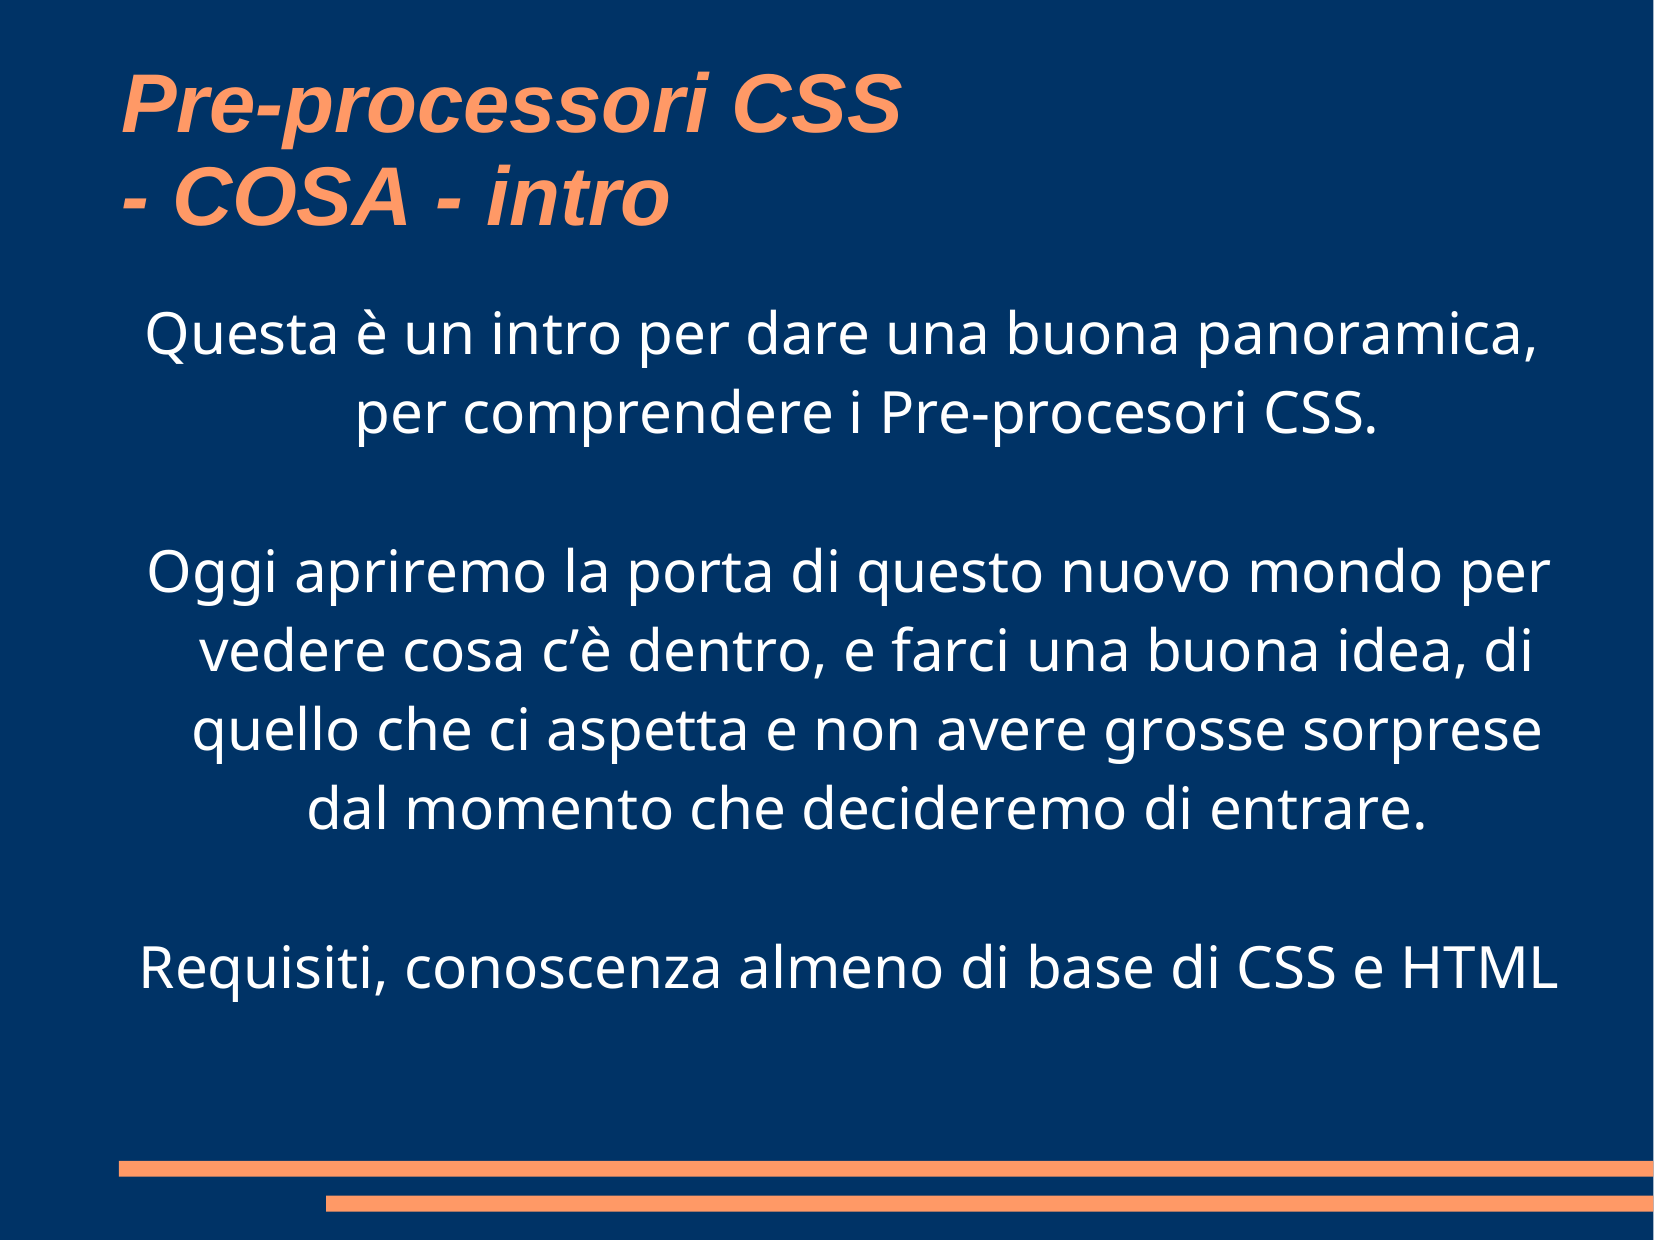

# Pre-processori CSS - COSA - intro
Questa è un intro per dare una buona panoramica, per comprendere i Pre-procesori CSS.
Oggi apriremo la porta di questo nuovo mondo per vedere cosa c’è dentro, e farci una buona idea, di quello che ci aspetta e non avere grosse sorprese dal momento che decideremo di entrare.
Requisiti, conoscenza almeno di base di CSS e HTML